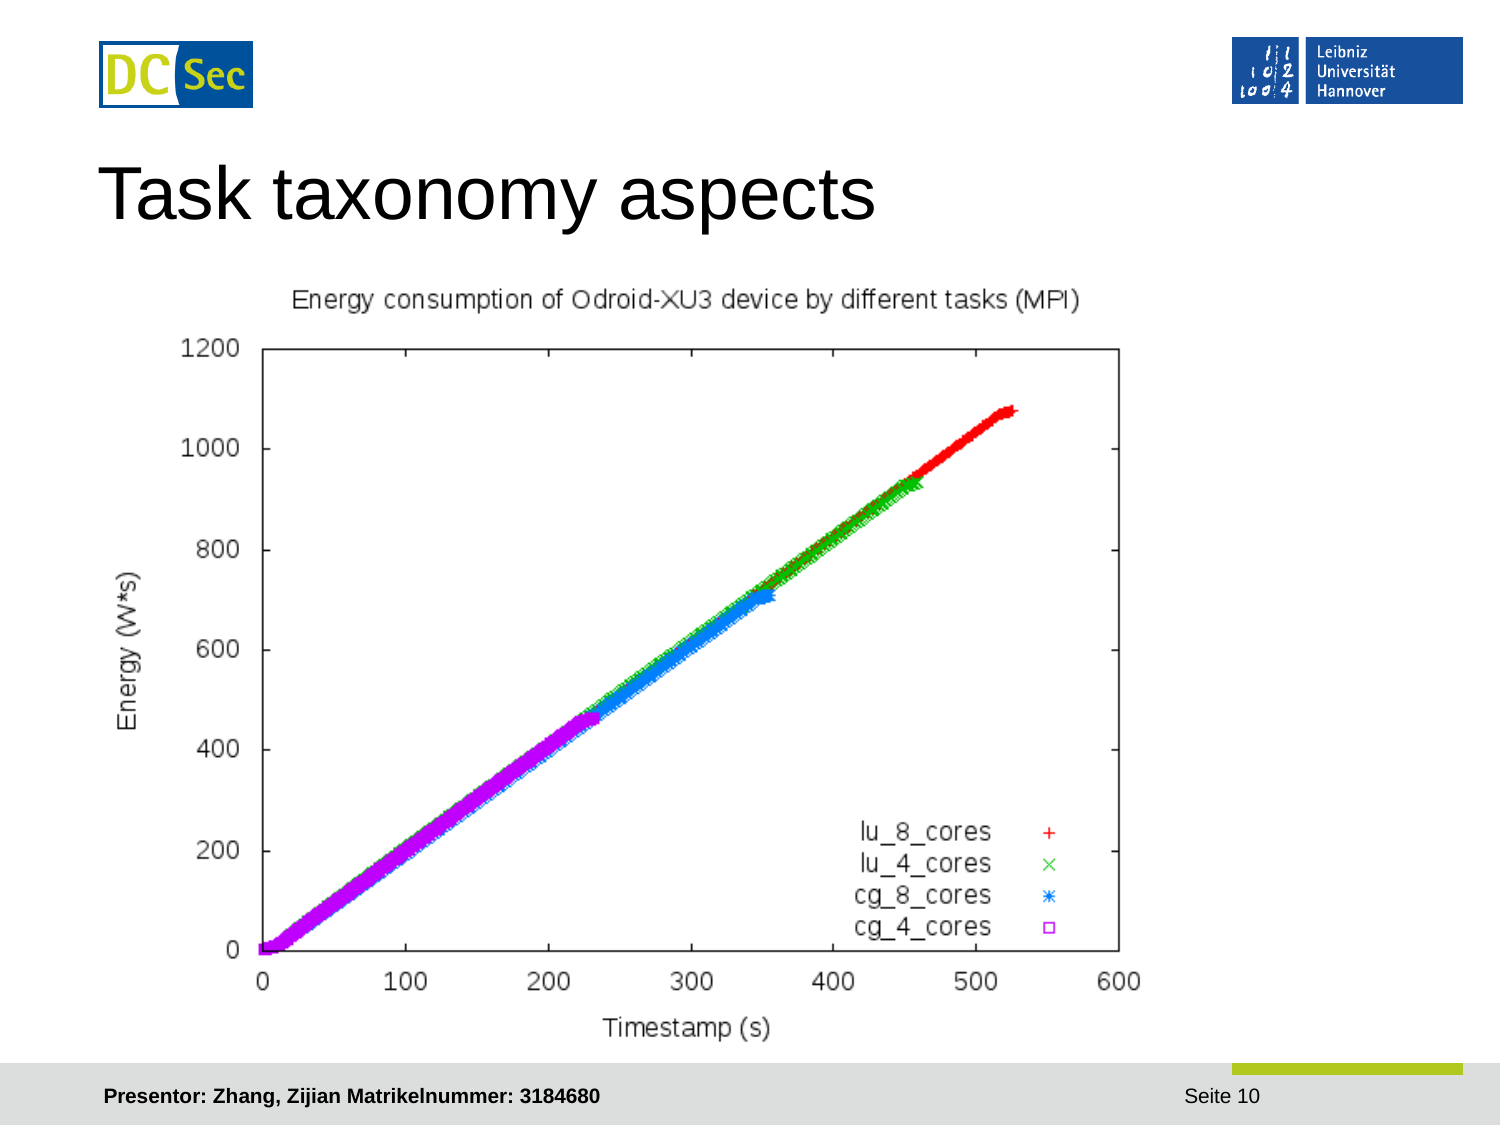

# Task taxonomy aspects
Presentor: Zhang, Zijian Matrikelnummer: 3184680